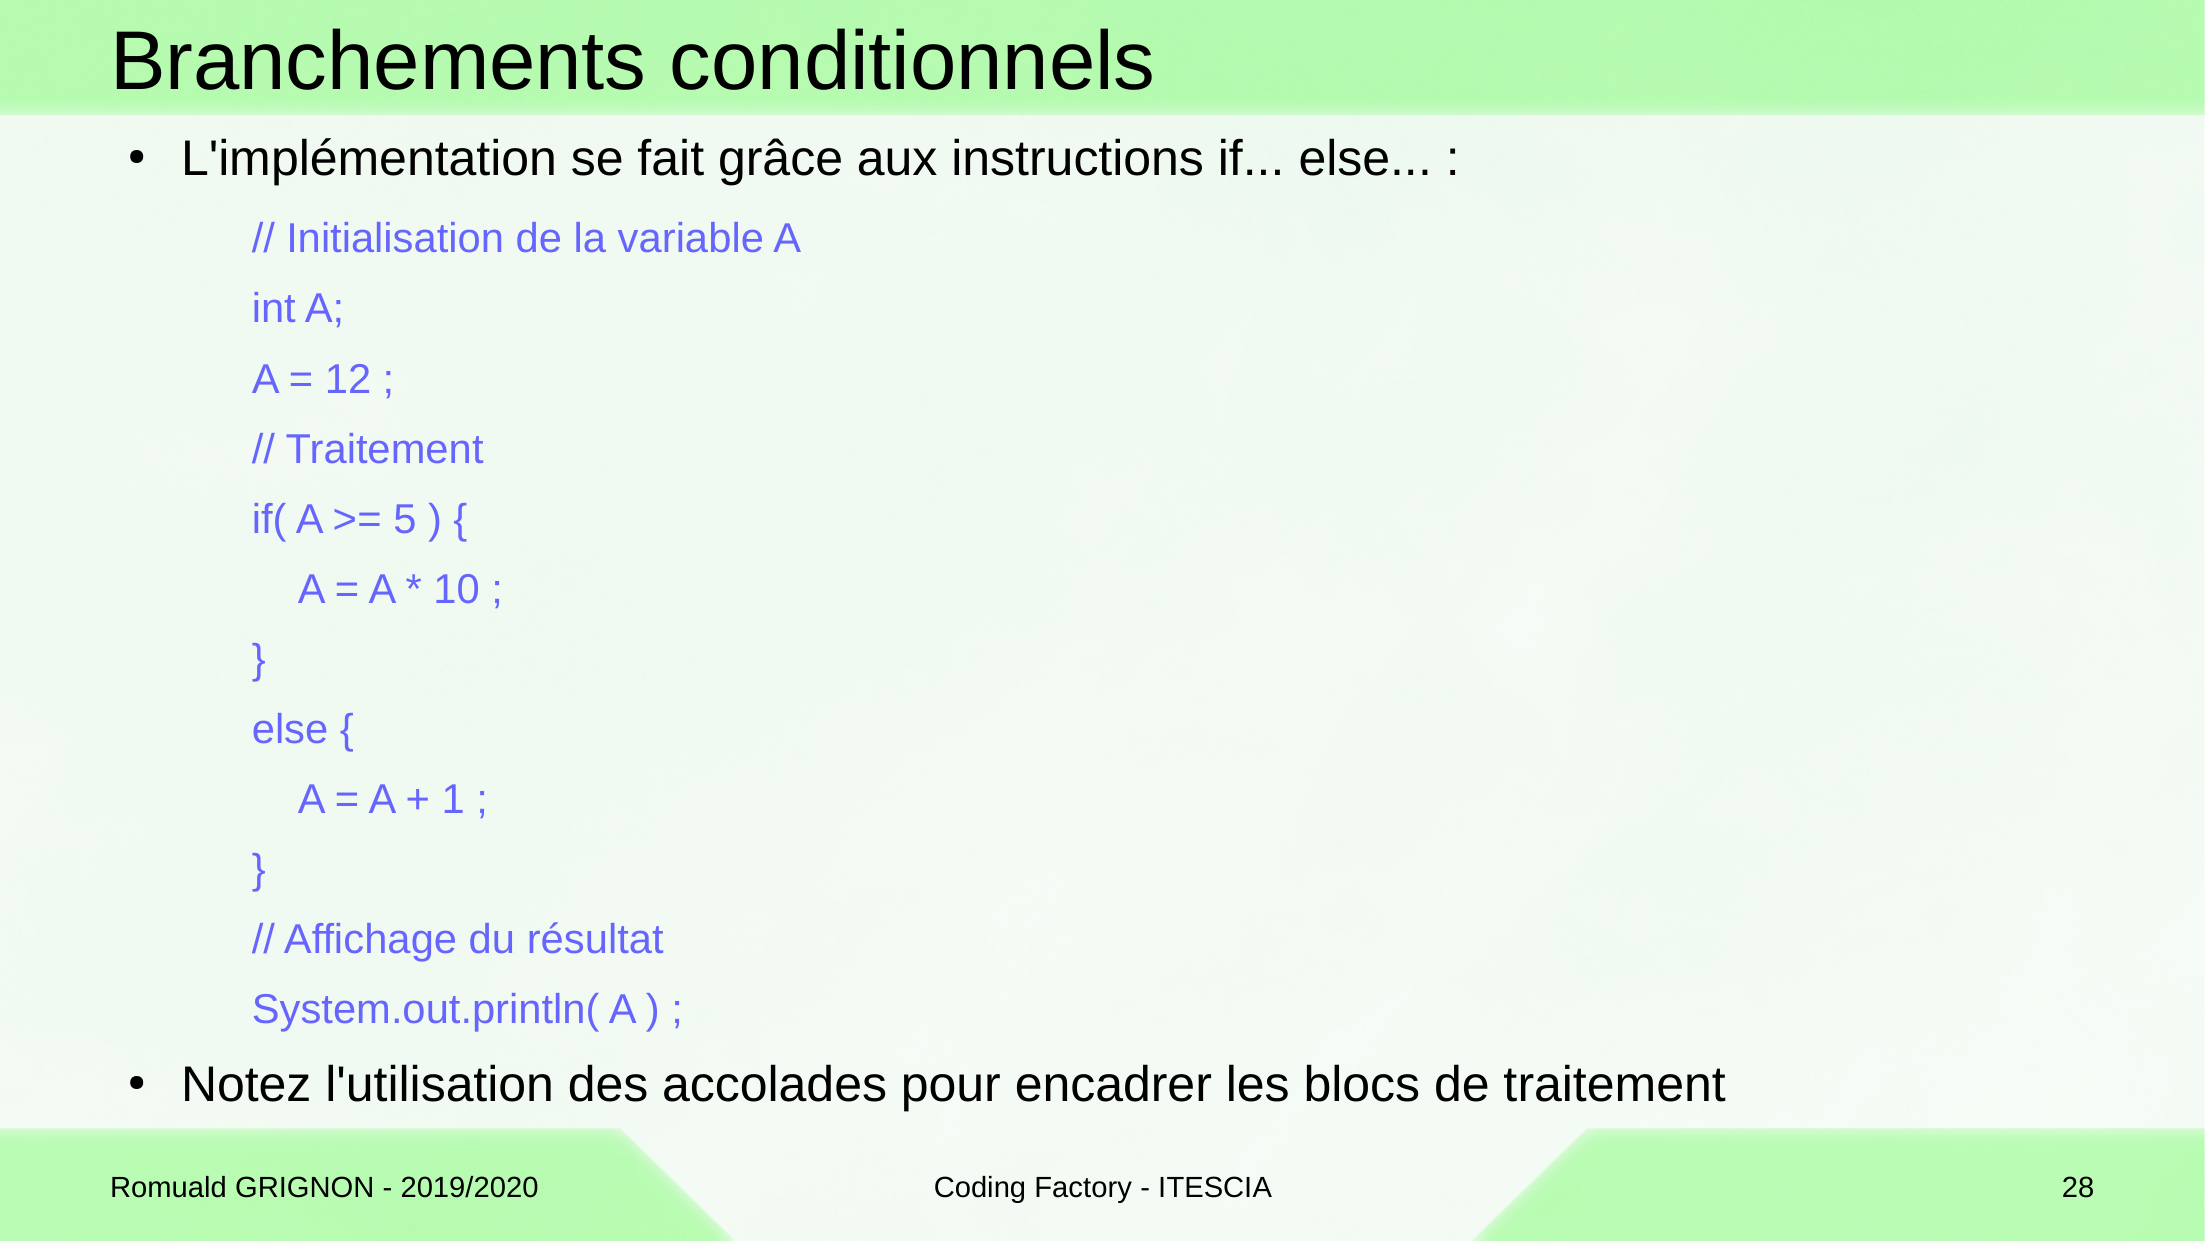

# Branchements conditionnels
L'implémentation se fait grâce aux instructions if... else... :
// Initialisation de la variable A
int A;
A = 12 ;
// Traitement
if( A >= 5 ) {
 A = A * 10 ;
}
else {
 A = A + 1 ;
}
// Affichage du résultat
System.out.println( A ) ;
Notez l'utilisation des accolades pour encadrer les blocs de traitement
Romuald GRIGNON - 2019/2020
Coding Factory - ITESCIA
28